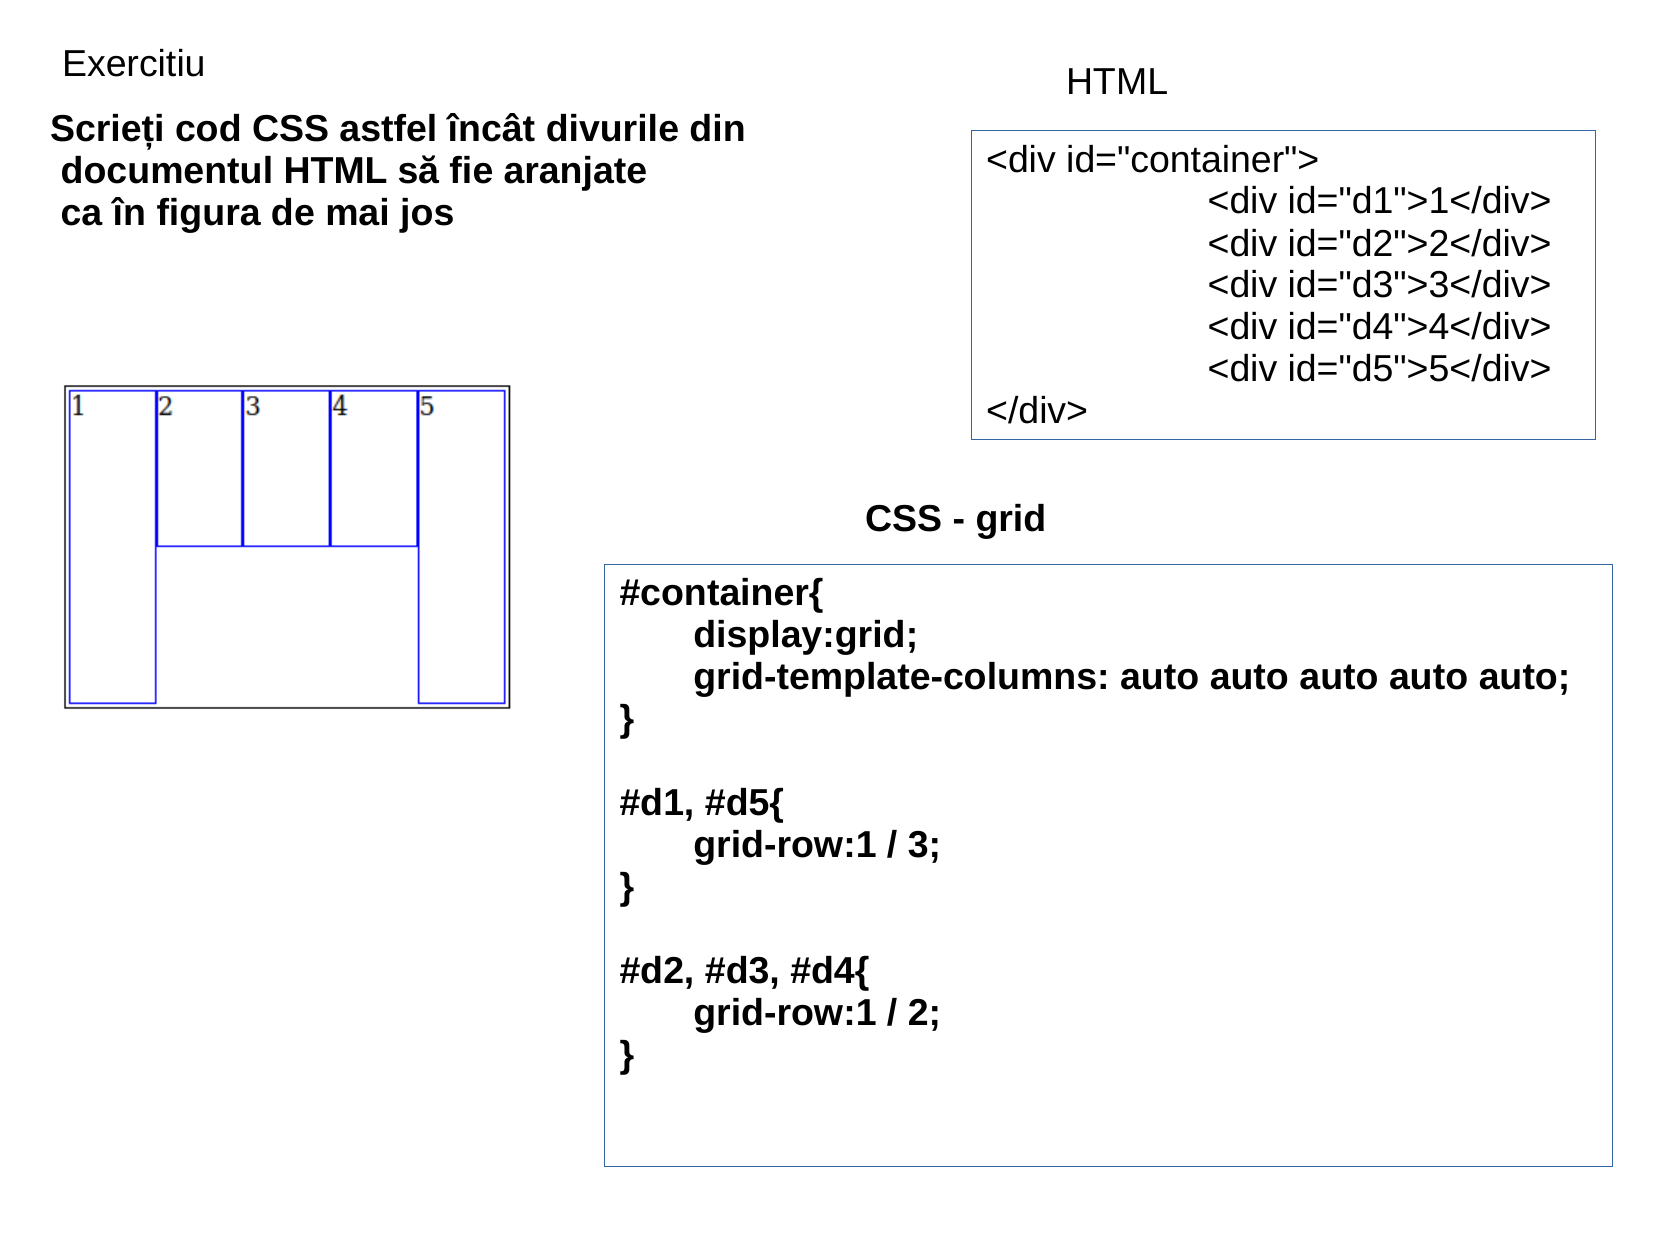

Exercitiu
HTML
Scrieți cod CSS astfel încât divurile din
 documentul HTML să fie aranjate
 ca în figura de mai jos
<div id="container">
			<div id="d1">1</div>
			<div id="d2">2</div>
			<div id="d3">3</div>
			<div id="d4">4</div>
			<div id="d5">5</div>
</div>
CSS - grid
#container{
	display:grid;
	grid-template-columns: auto auto auto auto auto;
}
#d1, #d5{
	grid-row:1 / 3;
}
#d2, #d3, #d4{
	grid-row:1 / 2;
}